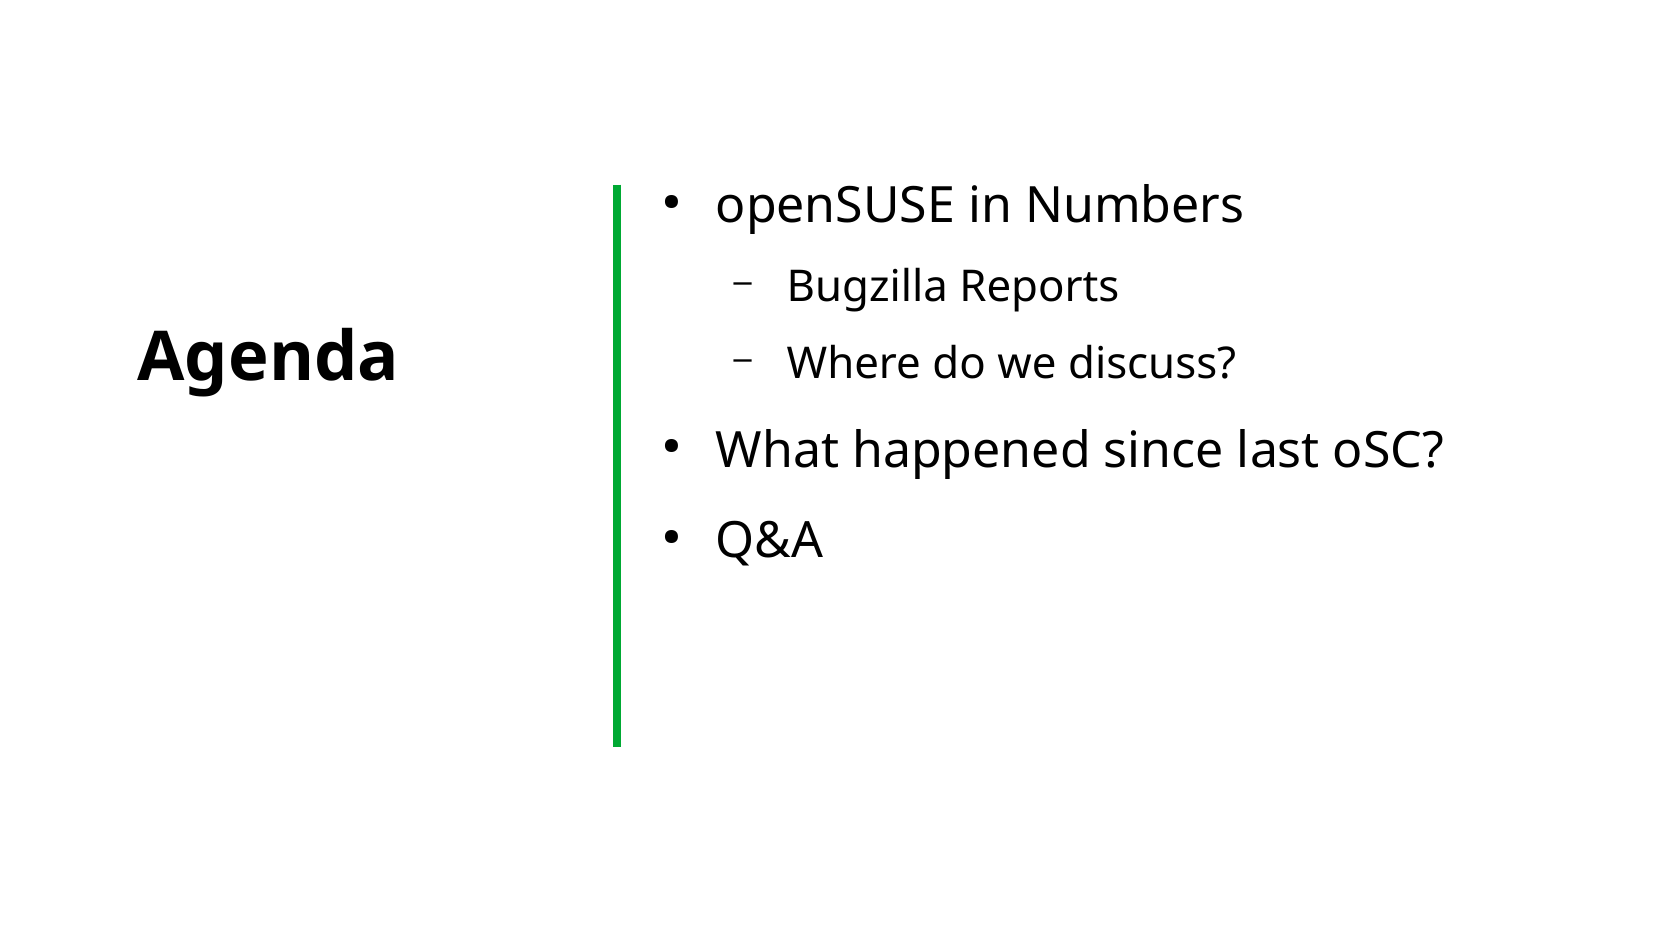

openSUSE in Numbers
Bugzilla Reports
Where do we discuss?
What happened since last oSC?
Q&A
# Agenda